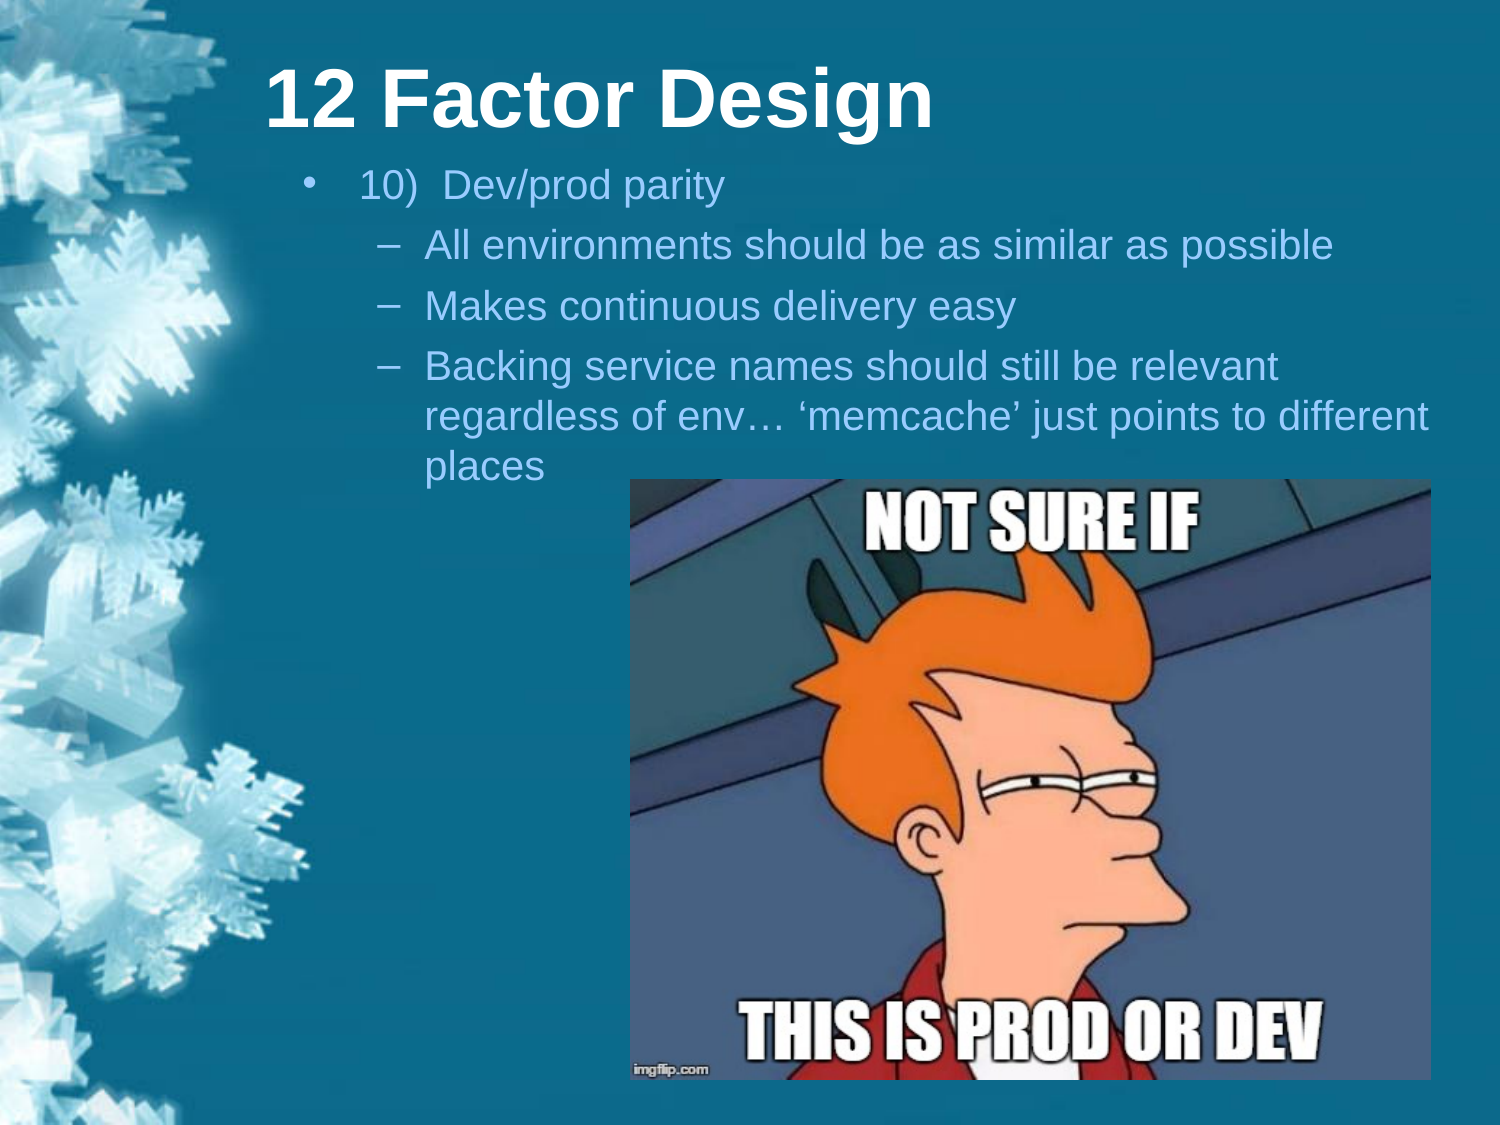

# 12 Factor Design
10) Dev/prod parity
All environments should be as similar as possible
Makes continuous delivery easy
Backing service names should still be relevant regardless of env… ‘memcache’ just points to different places